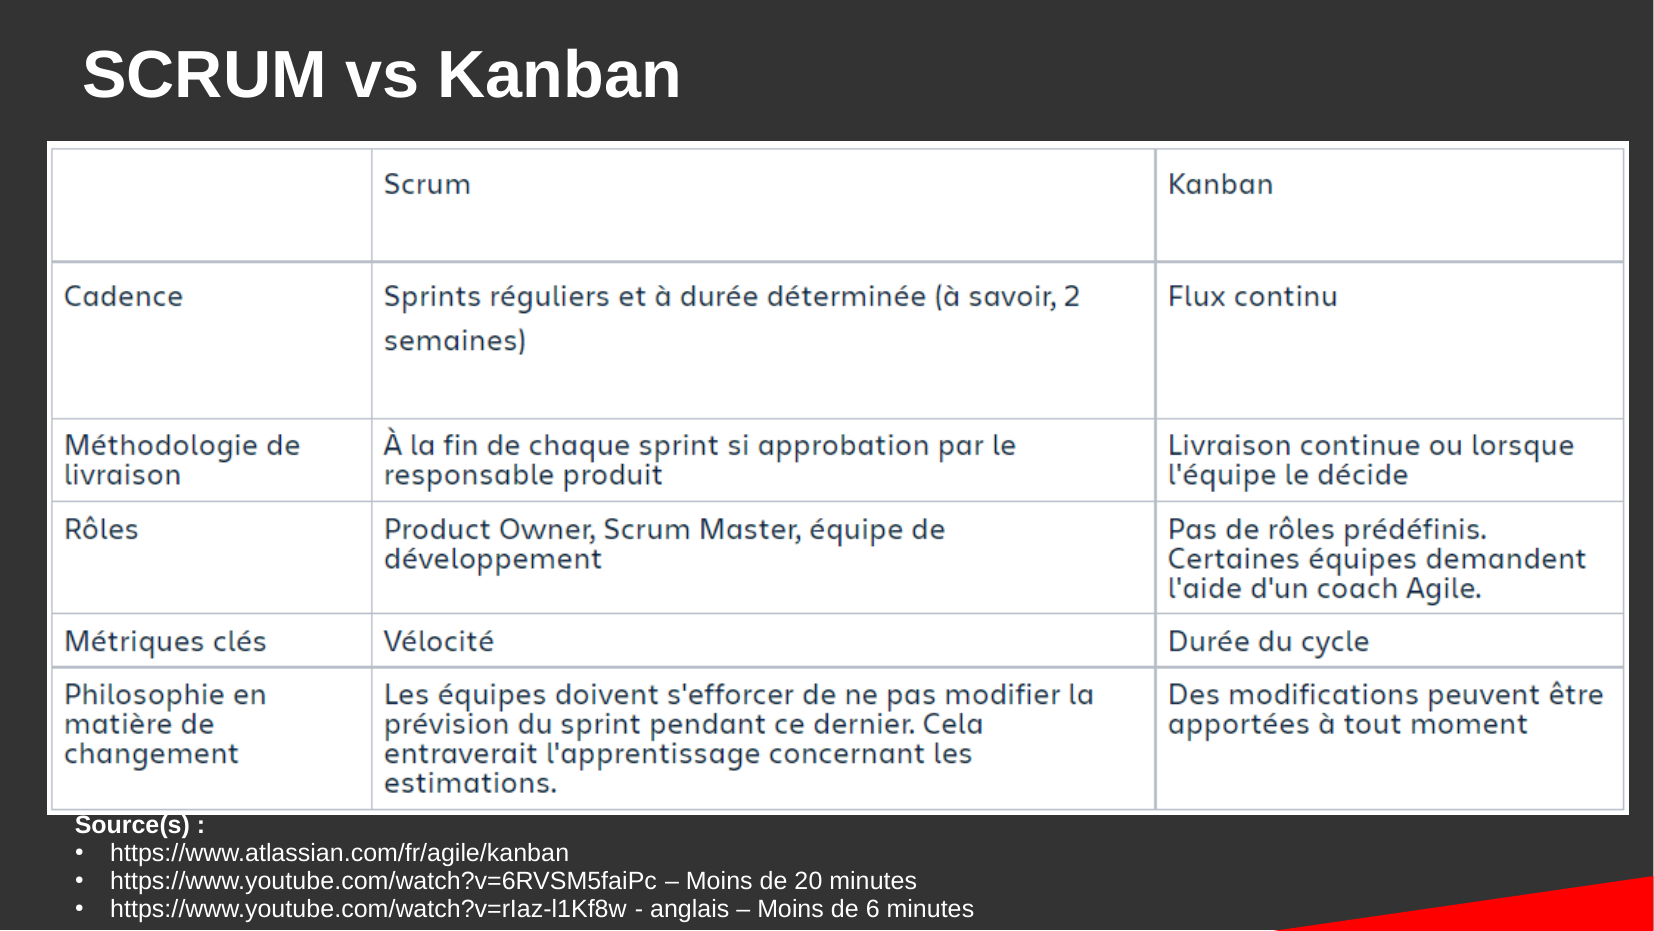

# SCRUM vs Kanban
Source(s) :
https://www.atlassian.com/fr/agile/kanban
https://www.youtube.com/watch?v=6RVSM5faiPc – Moins de 20 minutes
https://www.youtube.com/watch?v=rIaz-l1Kf8w - anglais – Moins de 6 minutes